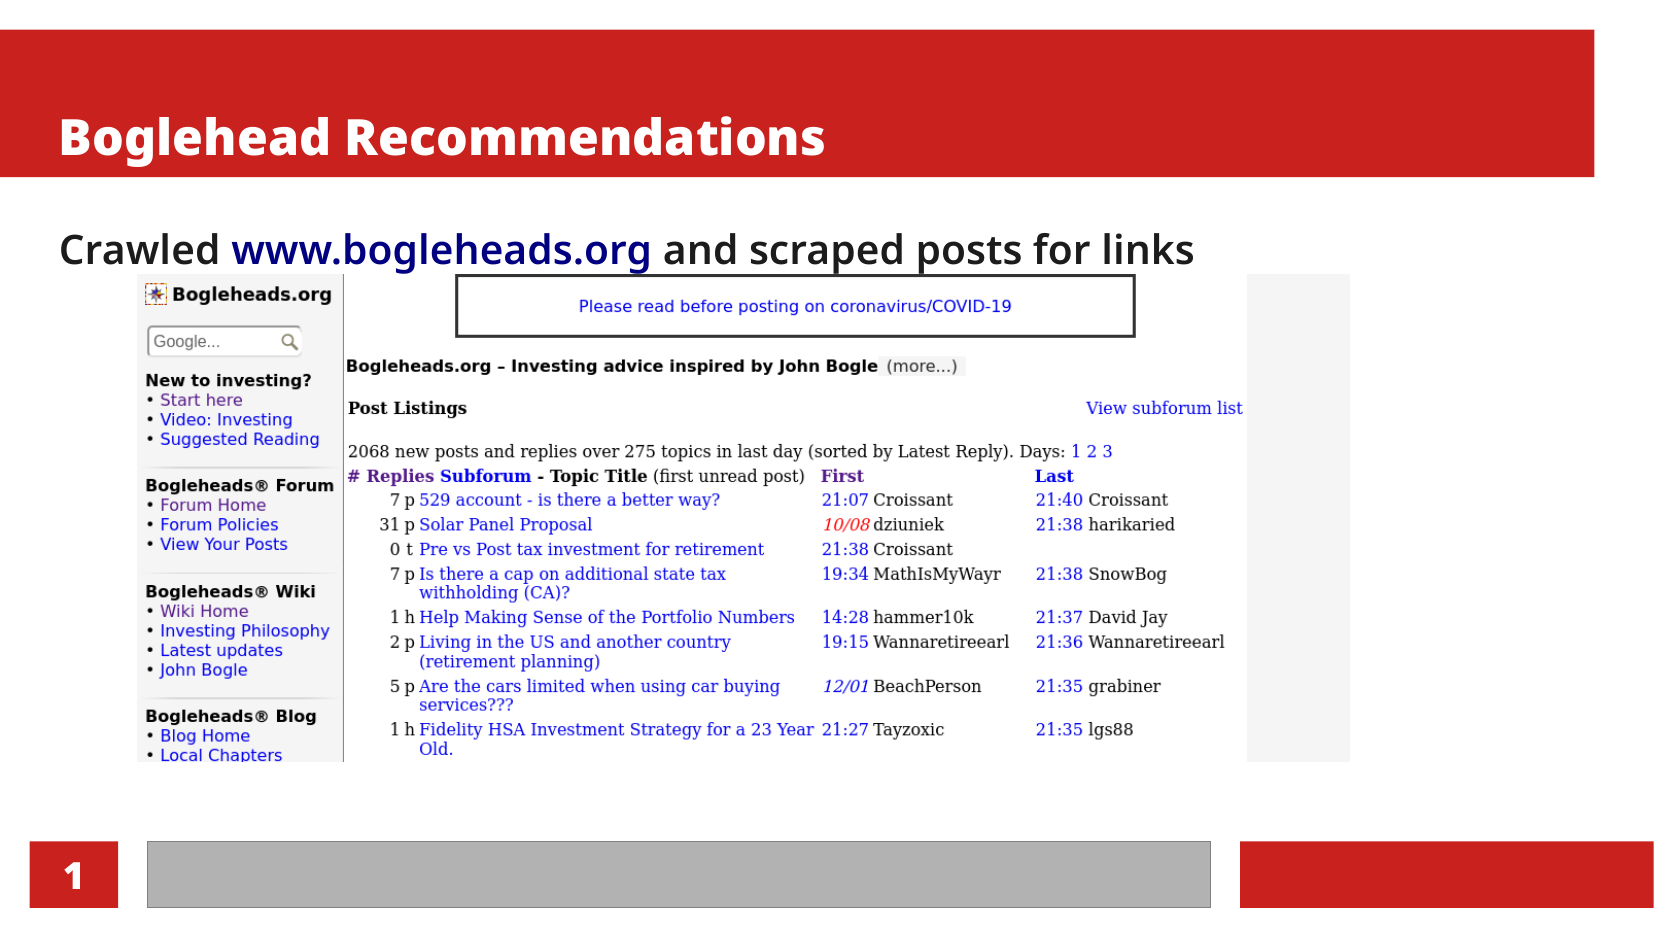

# Boglehead Recommendations
Crawled www.bogleheads.org and scraped posts for links
1